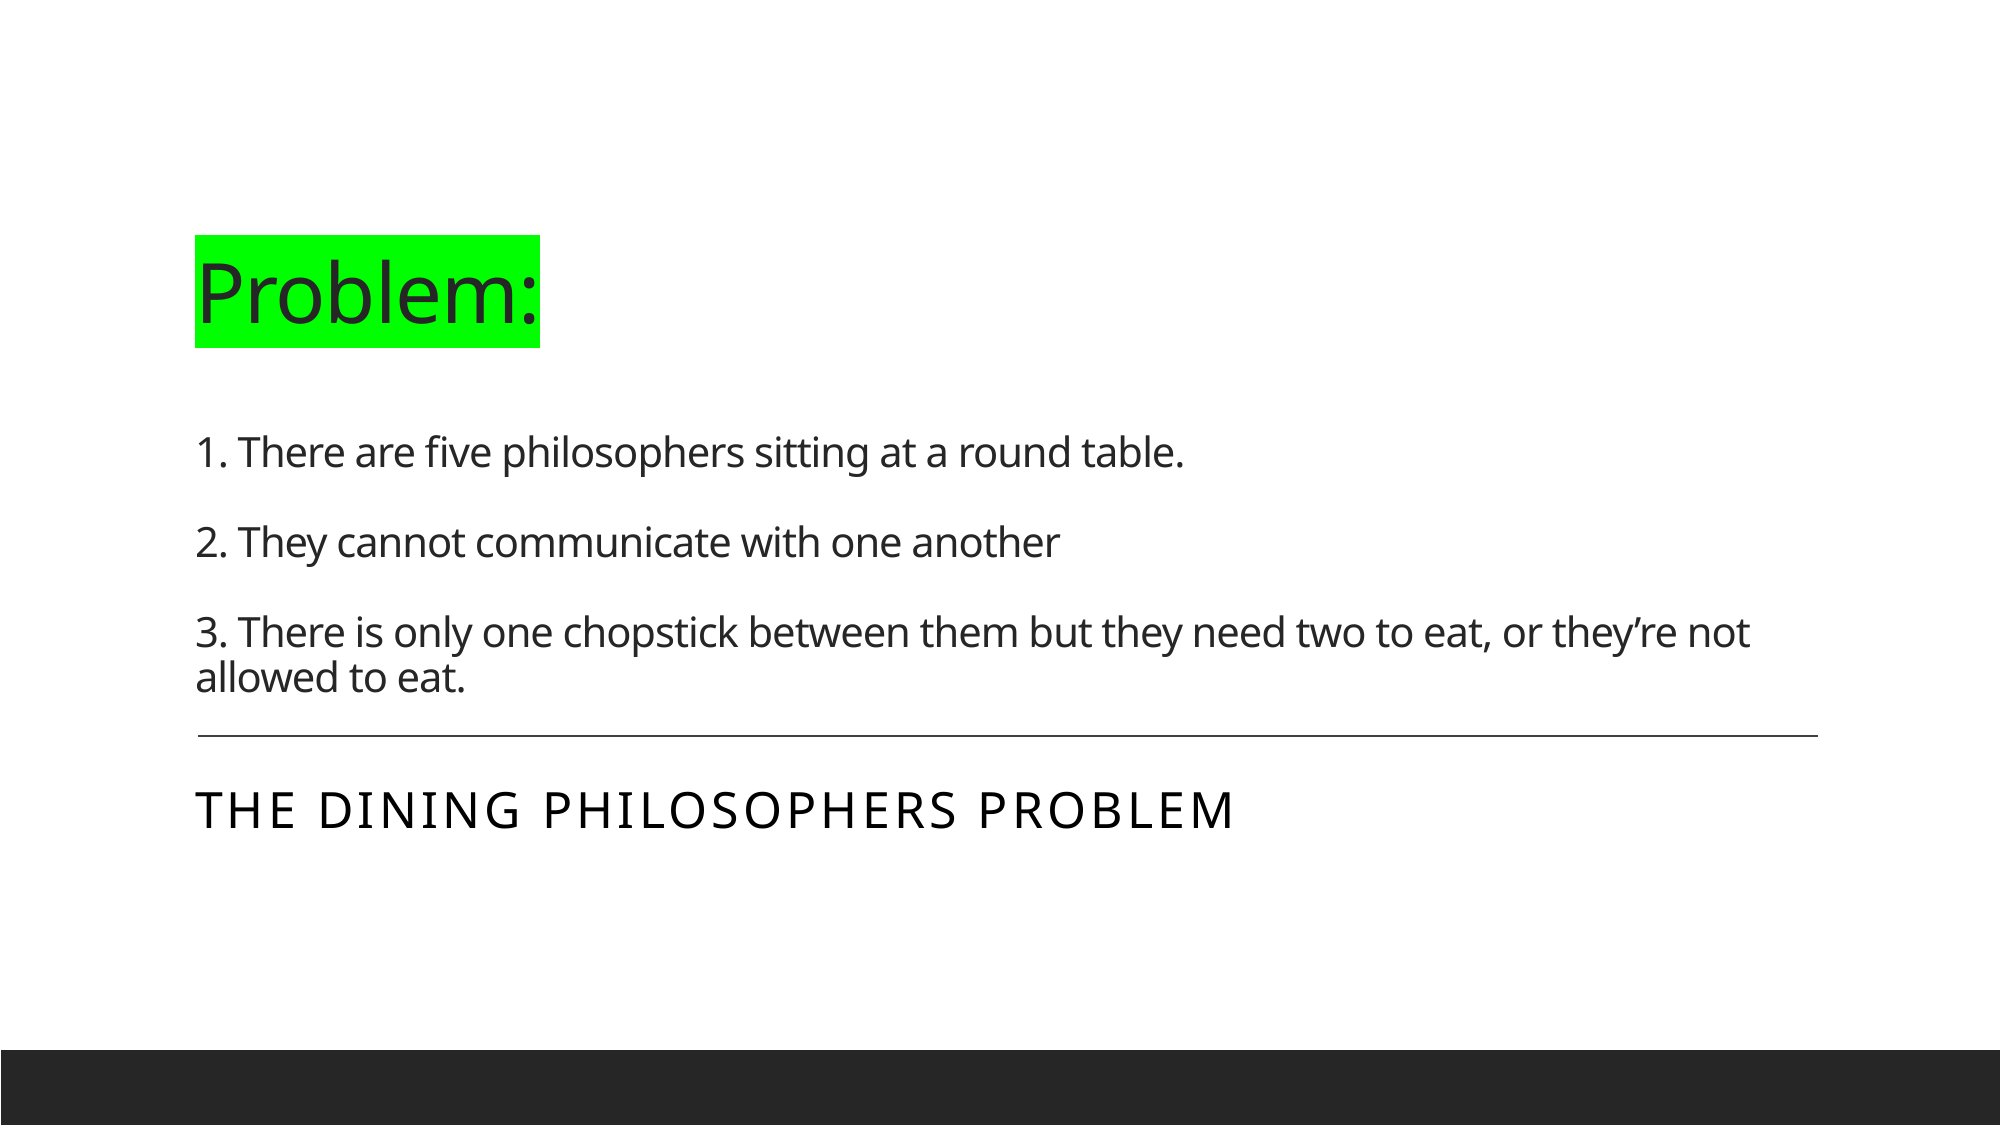

# Problem: 1. There are five philosophers sitting at a round table. 2. They cannot communicate with one another 3. There is only one chopstick between them but they need two to eat, or they’re not allowed to eat.
The Dining Philosophers Problem